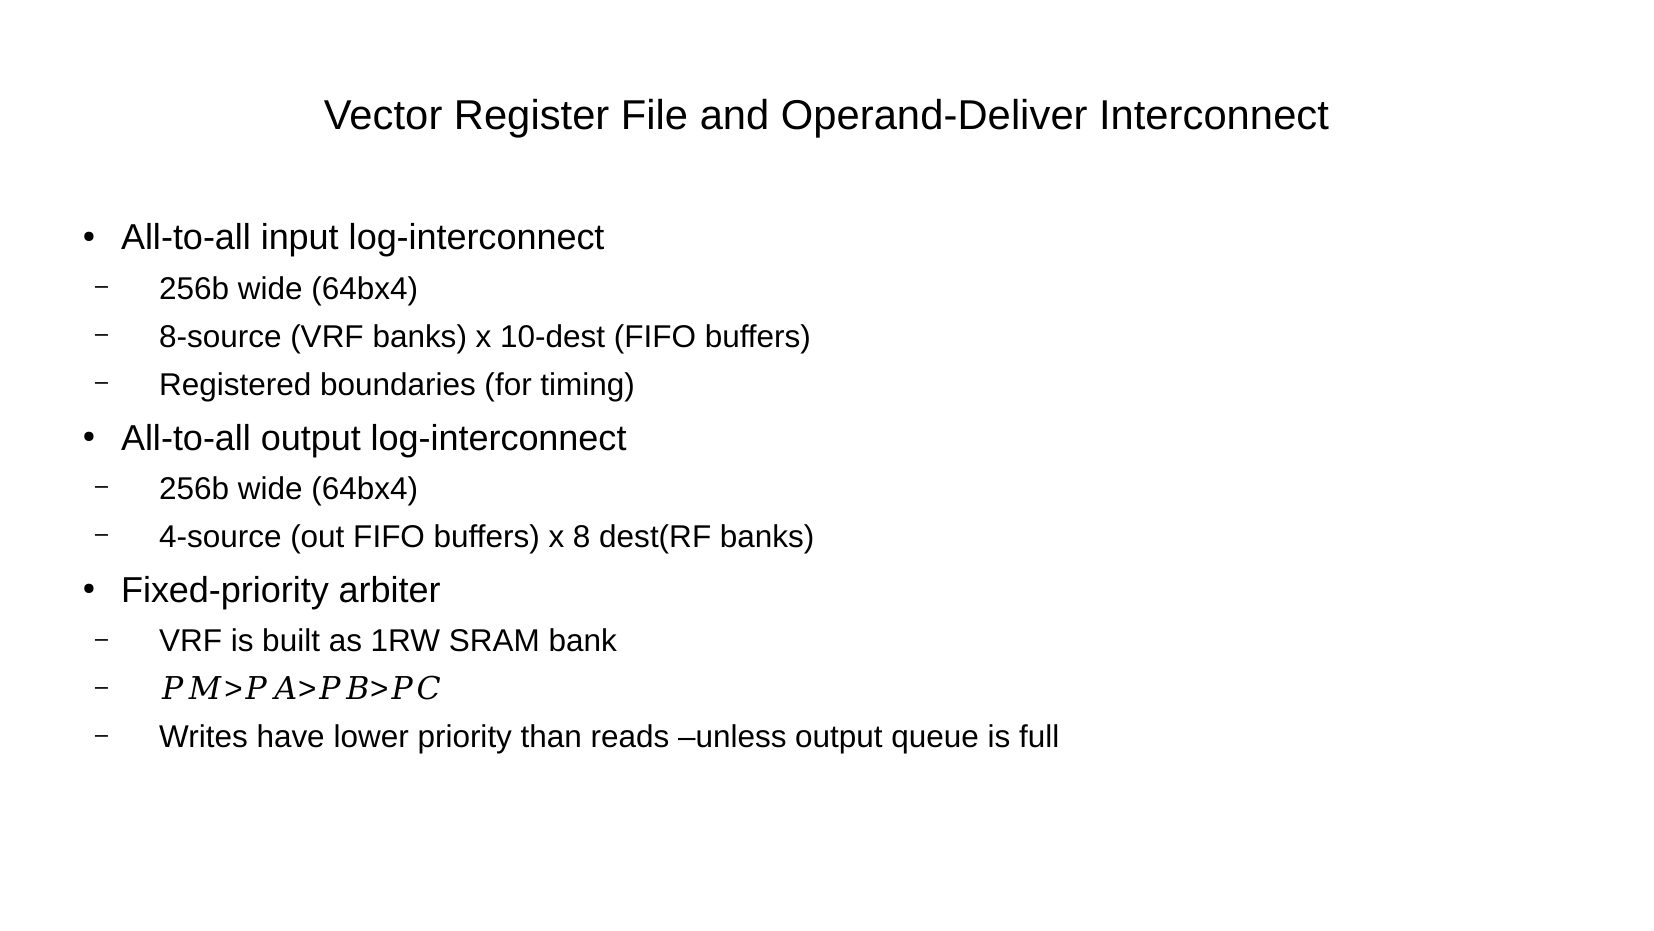

# Vector Register File and Operand-Deliver Interconnect
All-to-all input log-interconnect
256b wide (64bx4)
8-source (VRF banks) x 10-dest (FIFO buffers)
Registered boundaries (for timing)
All-to-all output log-interconnect
256b wide (64bx4)
4-source (out FIFO buffers) x 8 dest(RF banks)
Fixed-priority arbiter
VRF is built as 1RW SRAM bank
𝑃𝑀>𝑃𝐴>𝑃𝐵>𝑃𝐶
Writes have lower priority than reads –unless output queue is full